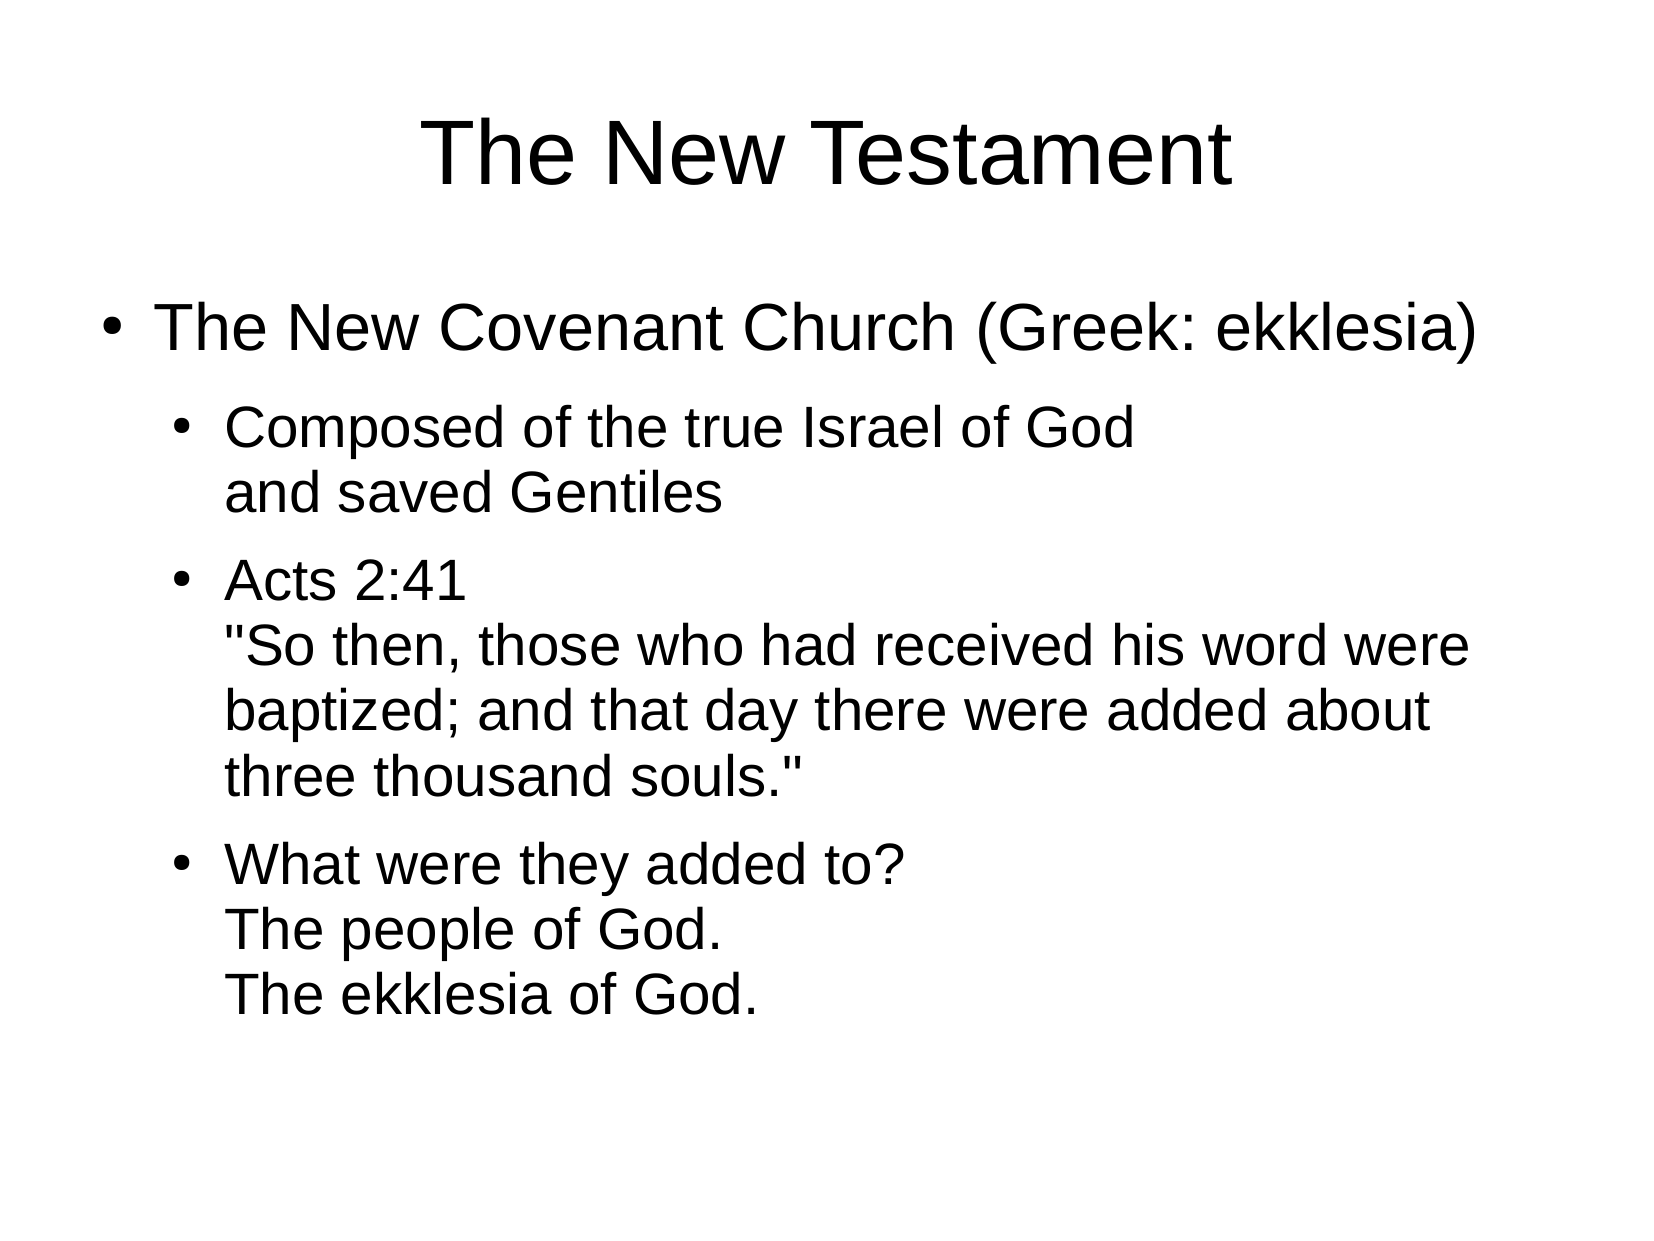

# The New Testament
The New Covenant Church (Greek: ekklesia)
Composed of the true Israel of God
and saved Gentiles
Acts 2:41
"So then, those who had received his word were baptized; and that day there were added about three thousand souls."
What were they added to?
The people of God.
The ekklesia of God.